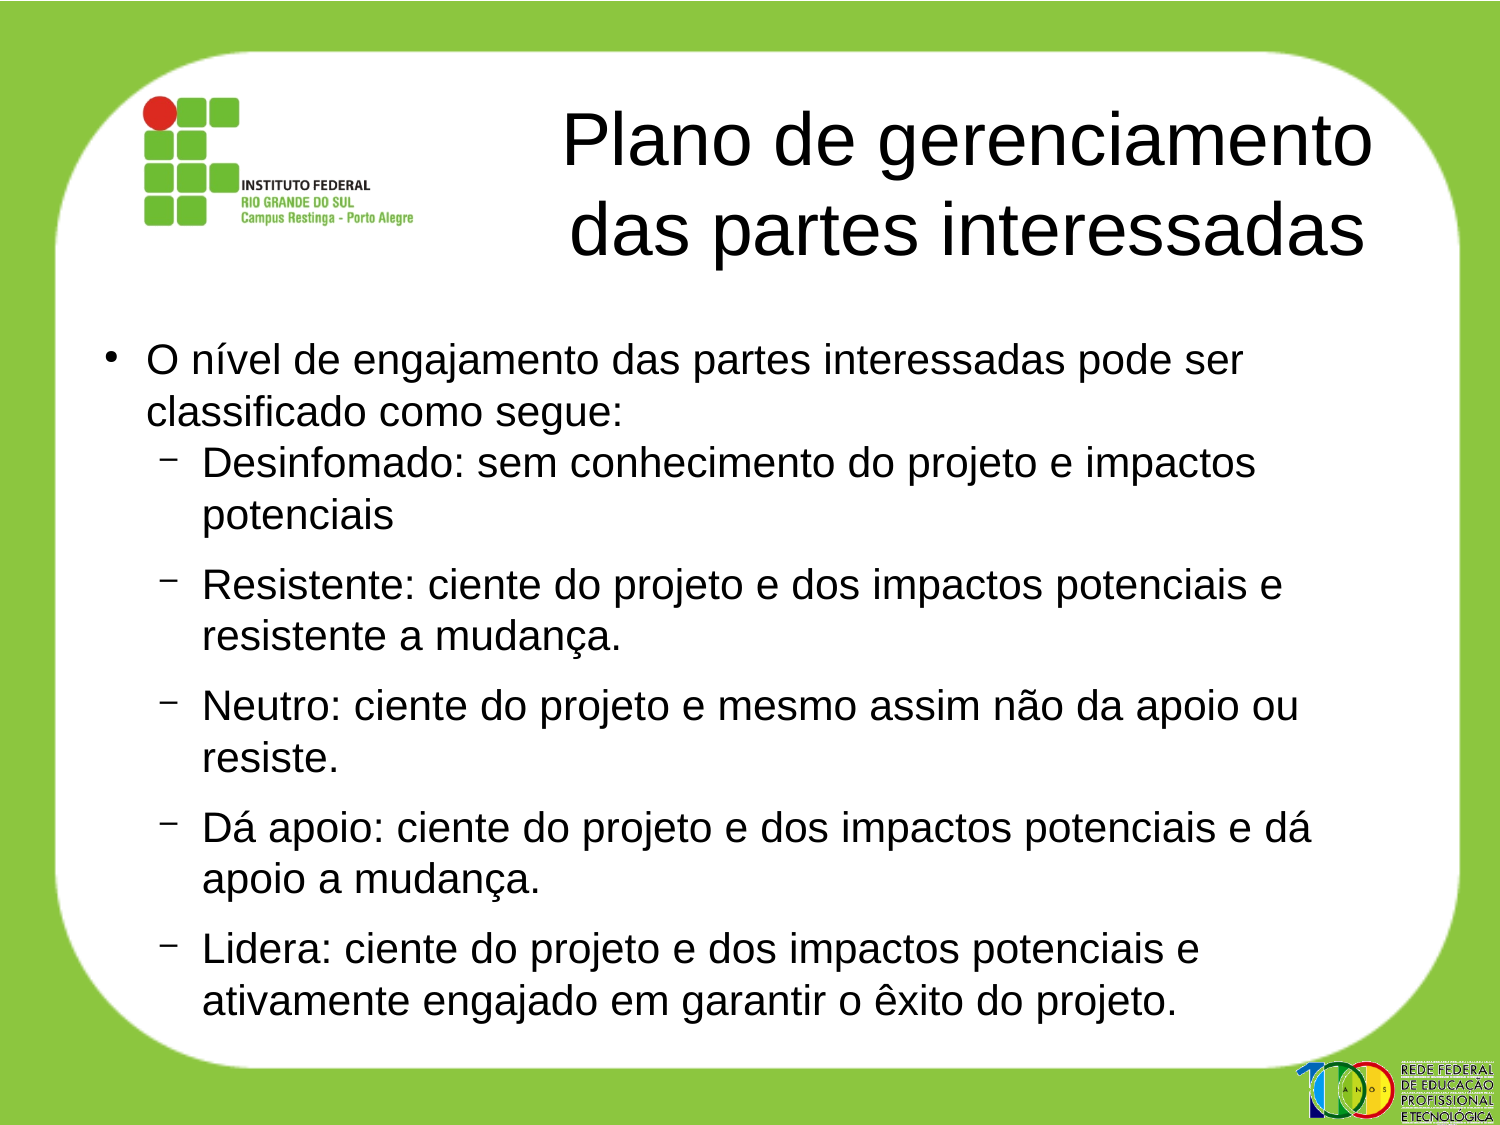

# Plano de gerenciamento das partes interessadas
O nível de engajamento das partes interessadas pode ser classificado como segue:
Desinfomado: sem conhecimento do projeto e impactos potenciais
Resistente: ciente do projeto e dos impactos potenciais e resistente a mudança.
Neutro: ciente do projeto e mesmo assim não da apoio ou resiste.
Dá apoio: ciente do projeto e dos impactos potenciais e dá apoio a mudança.
Lidera: ciente do projeto e dos impactos potenciais e ativamente engajado em garantir o êxito do projeto.